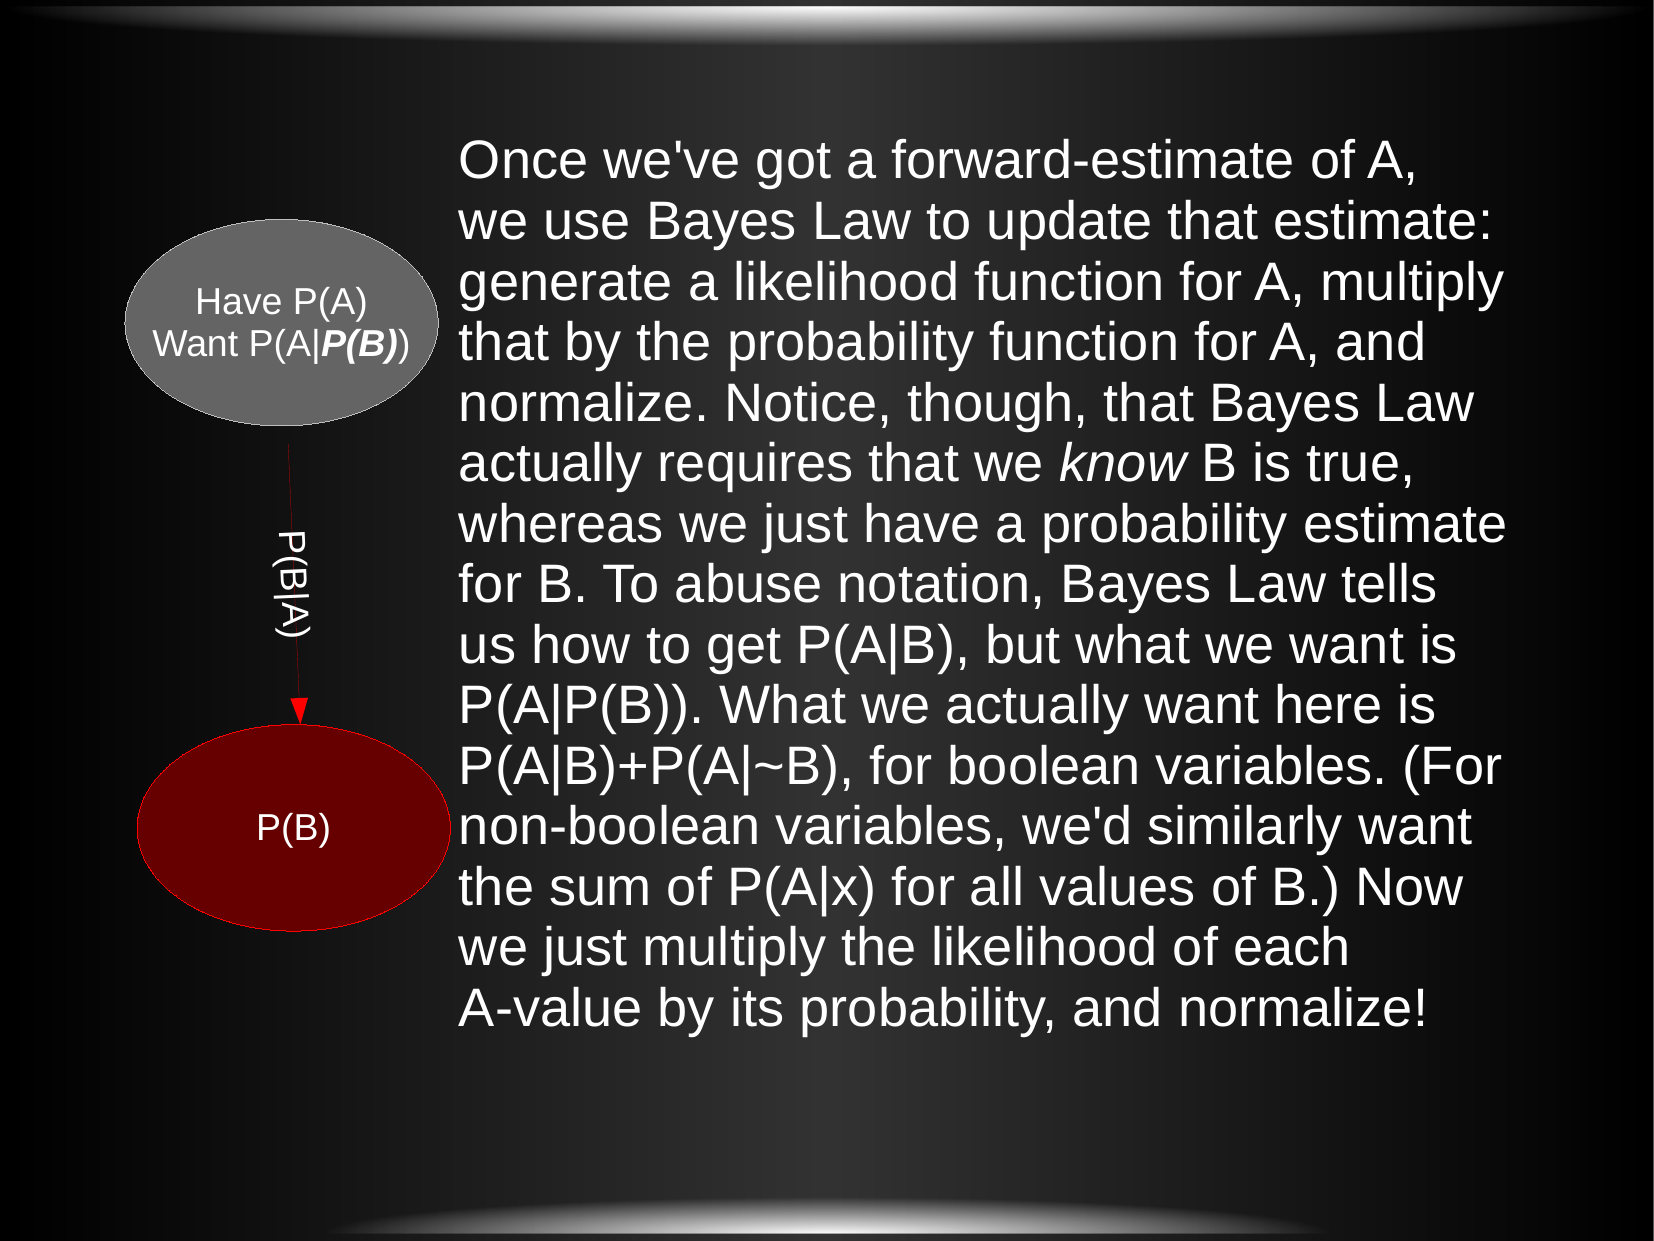

Once we've got a forward-estimate of A,
we use Bayes Law to update that estimate:
generate a likelihood function for A, multiply
that by the probability function for A, and
normalize. Notice, though, that Bayes Law
actually requires that we know B is true,
whereas we just have a probability estimate
for B. To abuse notation, Bayes Law tells
us how to get P(A|B), but what we want is
P(A|P(B)). What we actually want here is
P(A|B)+P(A|~B), for boolean variables. (For
non-boolean variables, we'd similarly want
the sum of P(A|x) for all values of B.) Now
we just multiply the likelihood of each
A-value by its probability, and normalize!
Have P(A)
Want P(A|P(B))
P(B|A)
P(B)